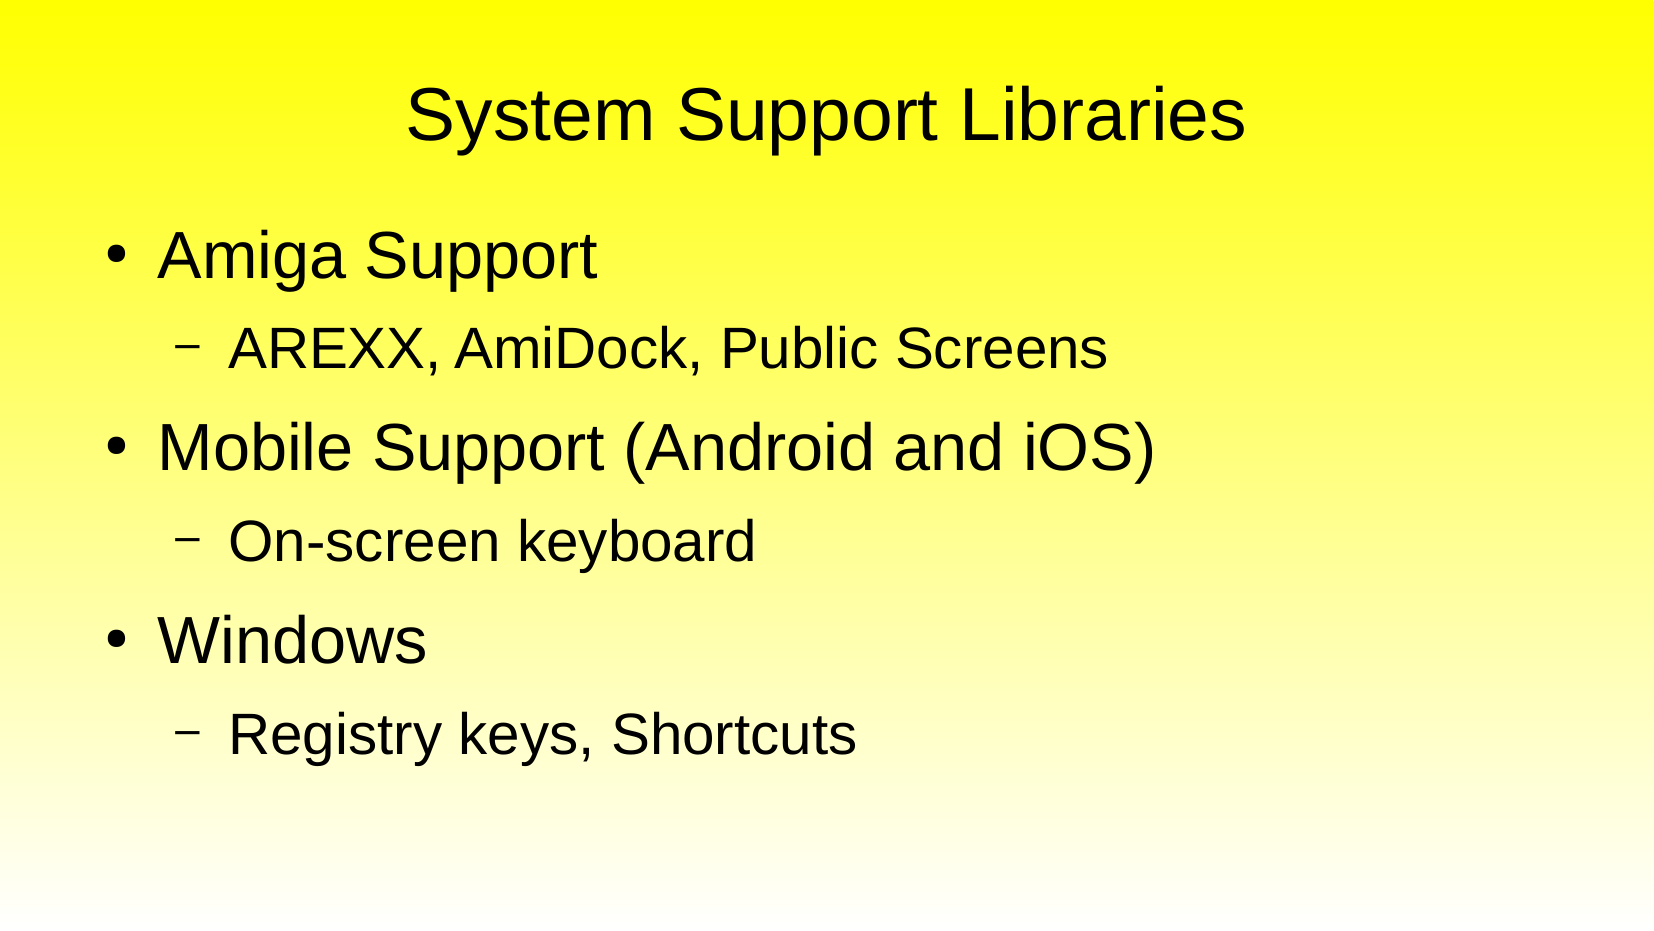

# System Support Libraries
Amiga Support
AREXX, AmiDock, Public Screens
Mobile Support (Android and iOS)
On-screen keyboard
Windows
Registry keys, Shortcuts